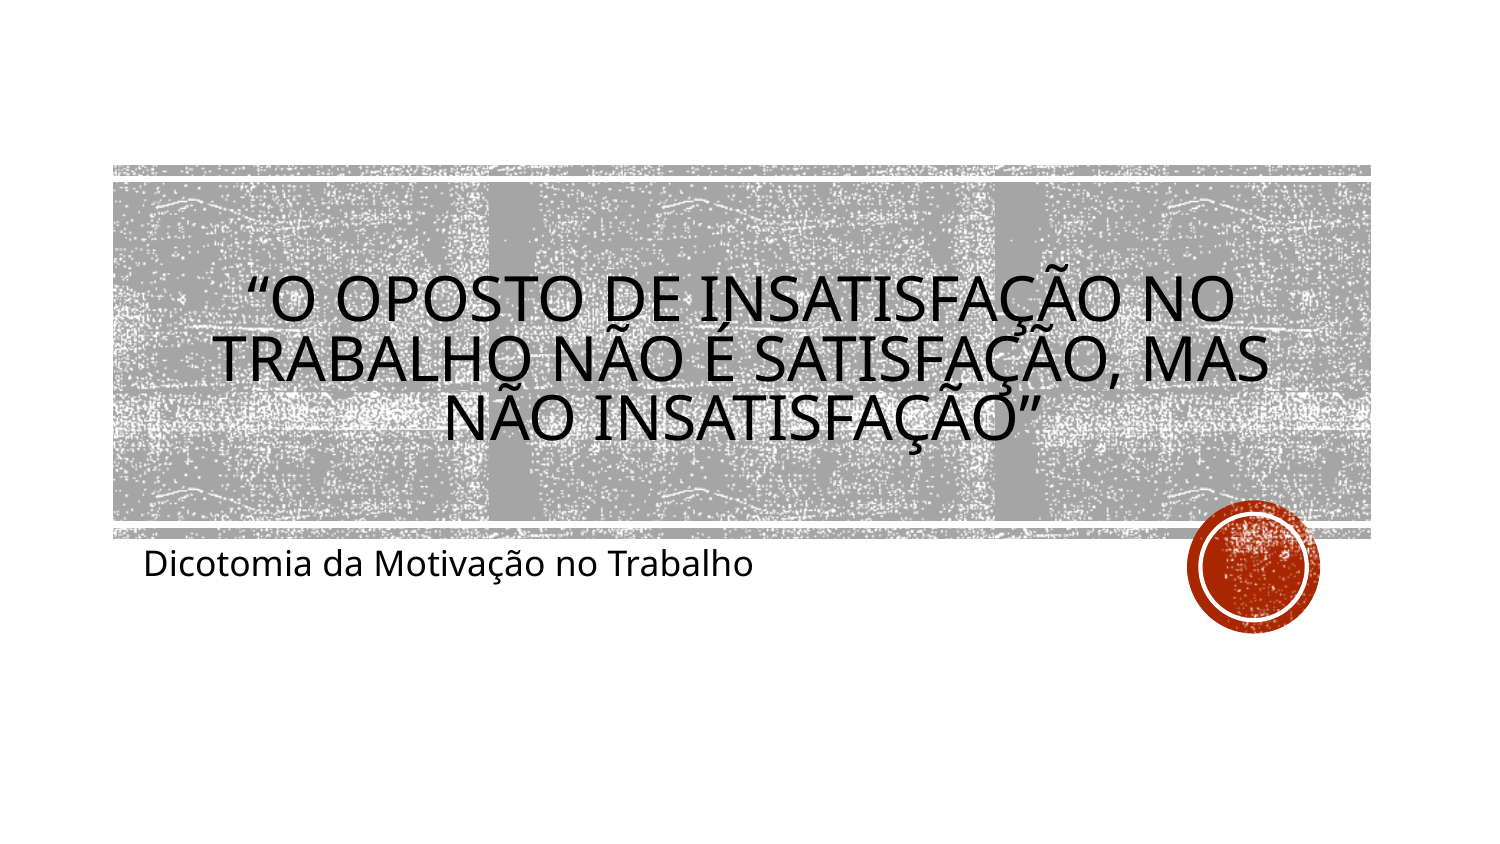

# “O OPOSTO DE INSATISFAÇÃO NO TRABALHO NÃO É SATISFAÇÃO, MAS NÃO INSATISFAÇÃO”
Dicotomia da Motivação no Trabalho